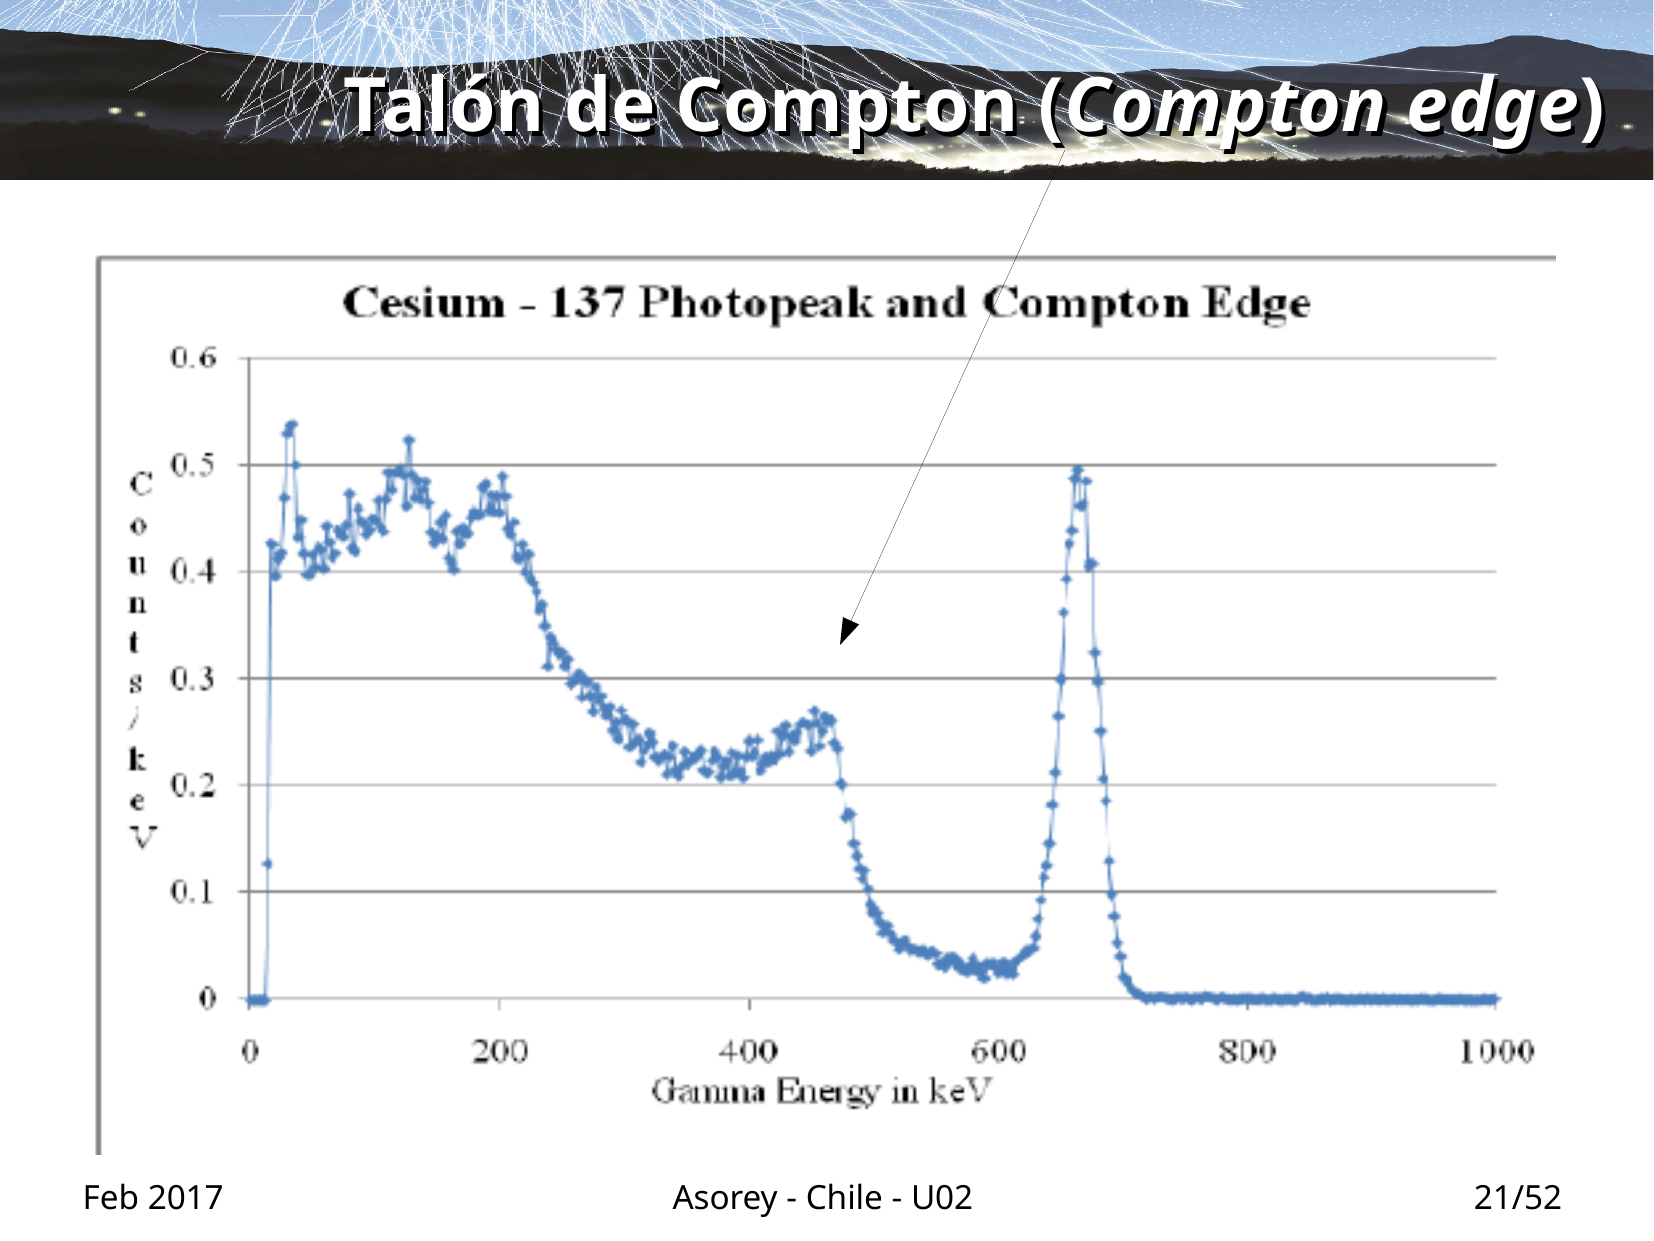

# Talón de Compton (Compton edge)
Feb 2017
Asorey - Chile - U02
21